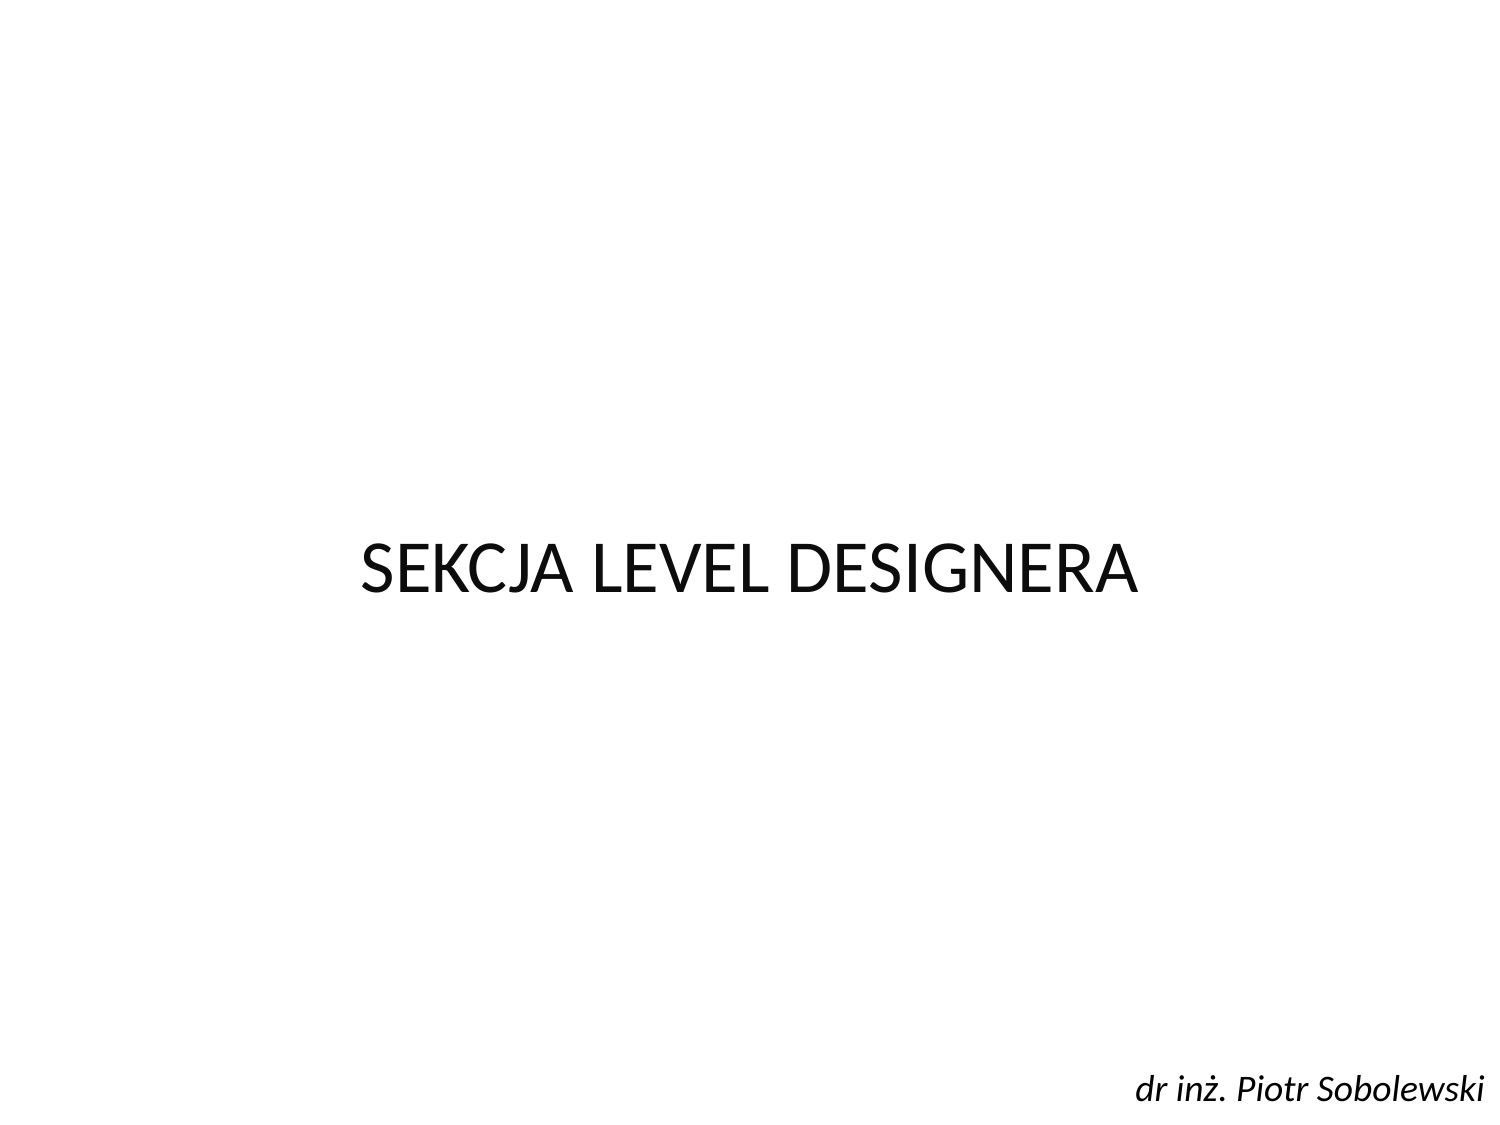

# SEKCJA LEVEL DESIGNERA
dr inż. Piotr Sobolewski